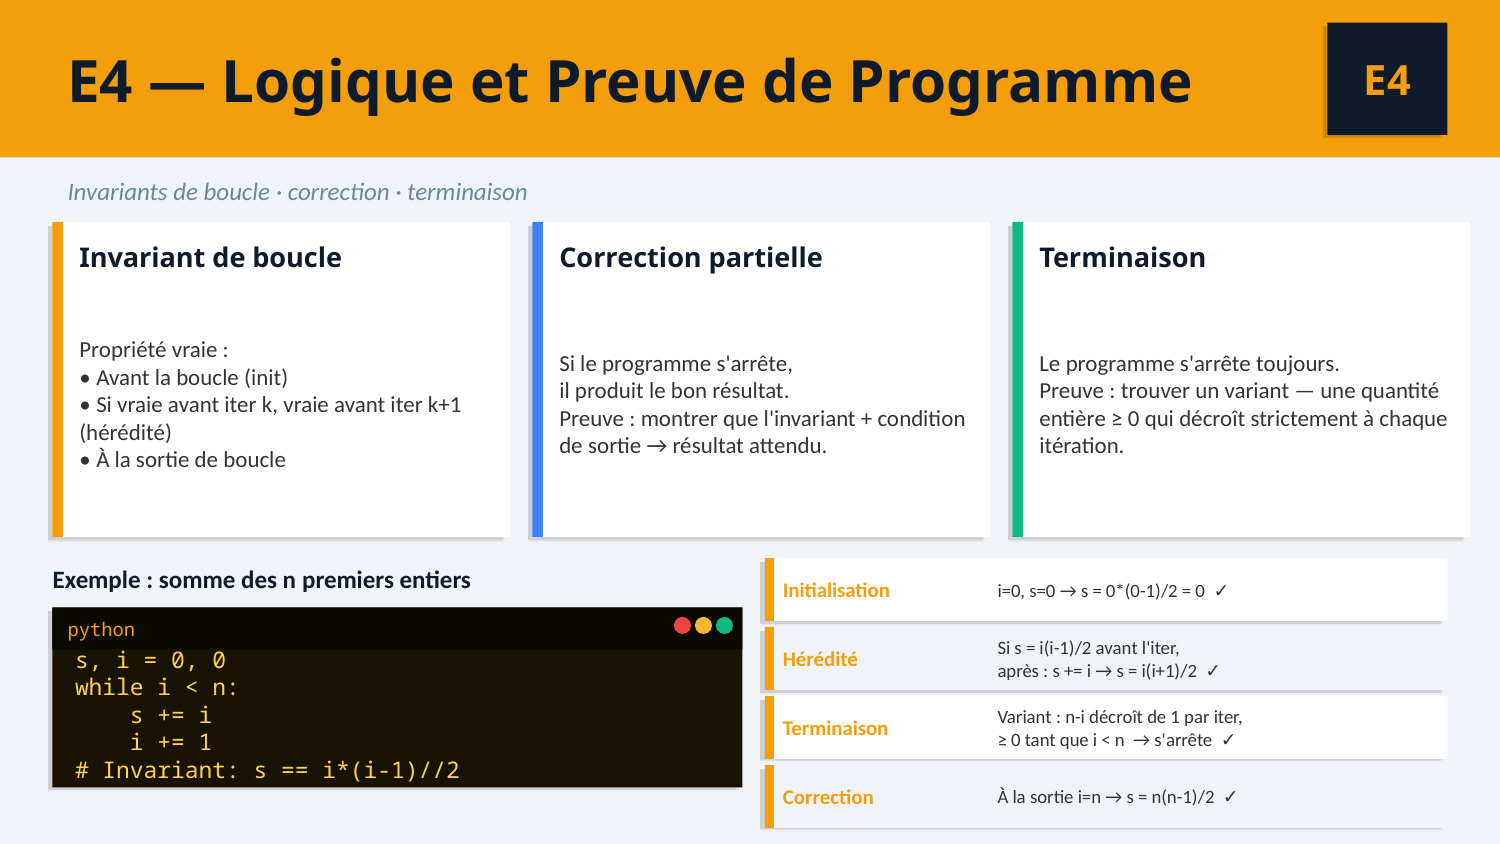

E4 — Logique et Preuve de Programme
E4
Invariants de boucle · correction · terminaison
Invariant de boucle
Correction partielle
Terminaison
Propriété vraie :
• Avant la boucle (init)
• Si vraie avant iter k, vraie avant iter k+1 (hérédité)
• À la sortie de boucle
Si le programme s'arrête,
il produit le bon résultat.
Preuve : montrer que l'invariant + condition de sortie → résultat attendu.
Le programme s'arrête toujours.
Preuve : trouver un variant — une quantité entière ≥ 0 qui décroît strictement à chaque itération.
Exemple : somme des n premiers entiers
Initialisation
i=0, s=0 → s = 0*(0-1)/2 = 0 ✓
python
Hérédité
Si s = i(i-1)/2 avant l'iter,
après : s += i → s = i(i+1)/2 ✓
s, i = 0, 0
while i < n:
 s += i
 i += 1
# Invariant: s == i*(i-1)//2
Terminaison
Variant : n-i décroît de 1 par iter,
≥ 0 tant que i < n → s'arrête ✓
Correction
À la sortie i=n → s = n(n-1)/2 ✓